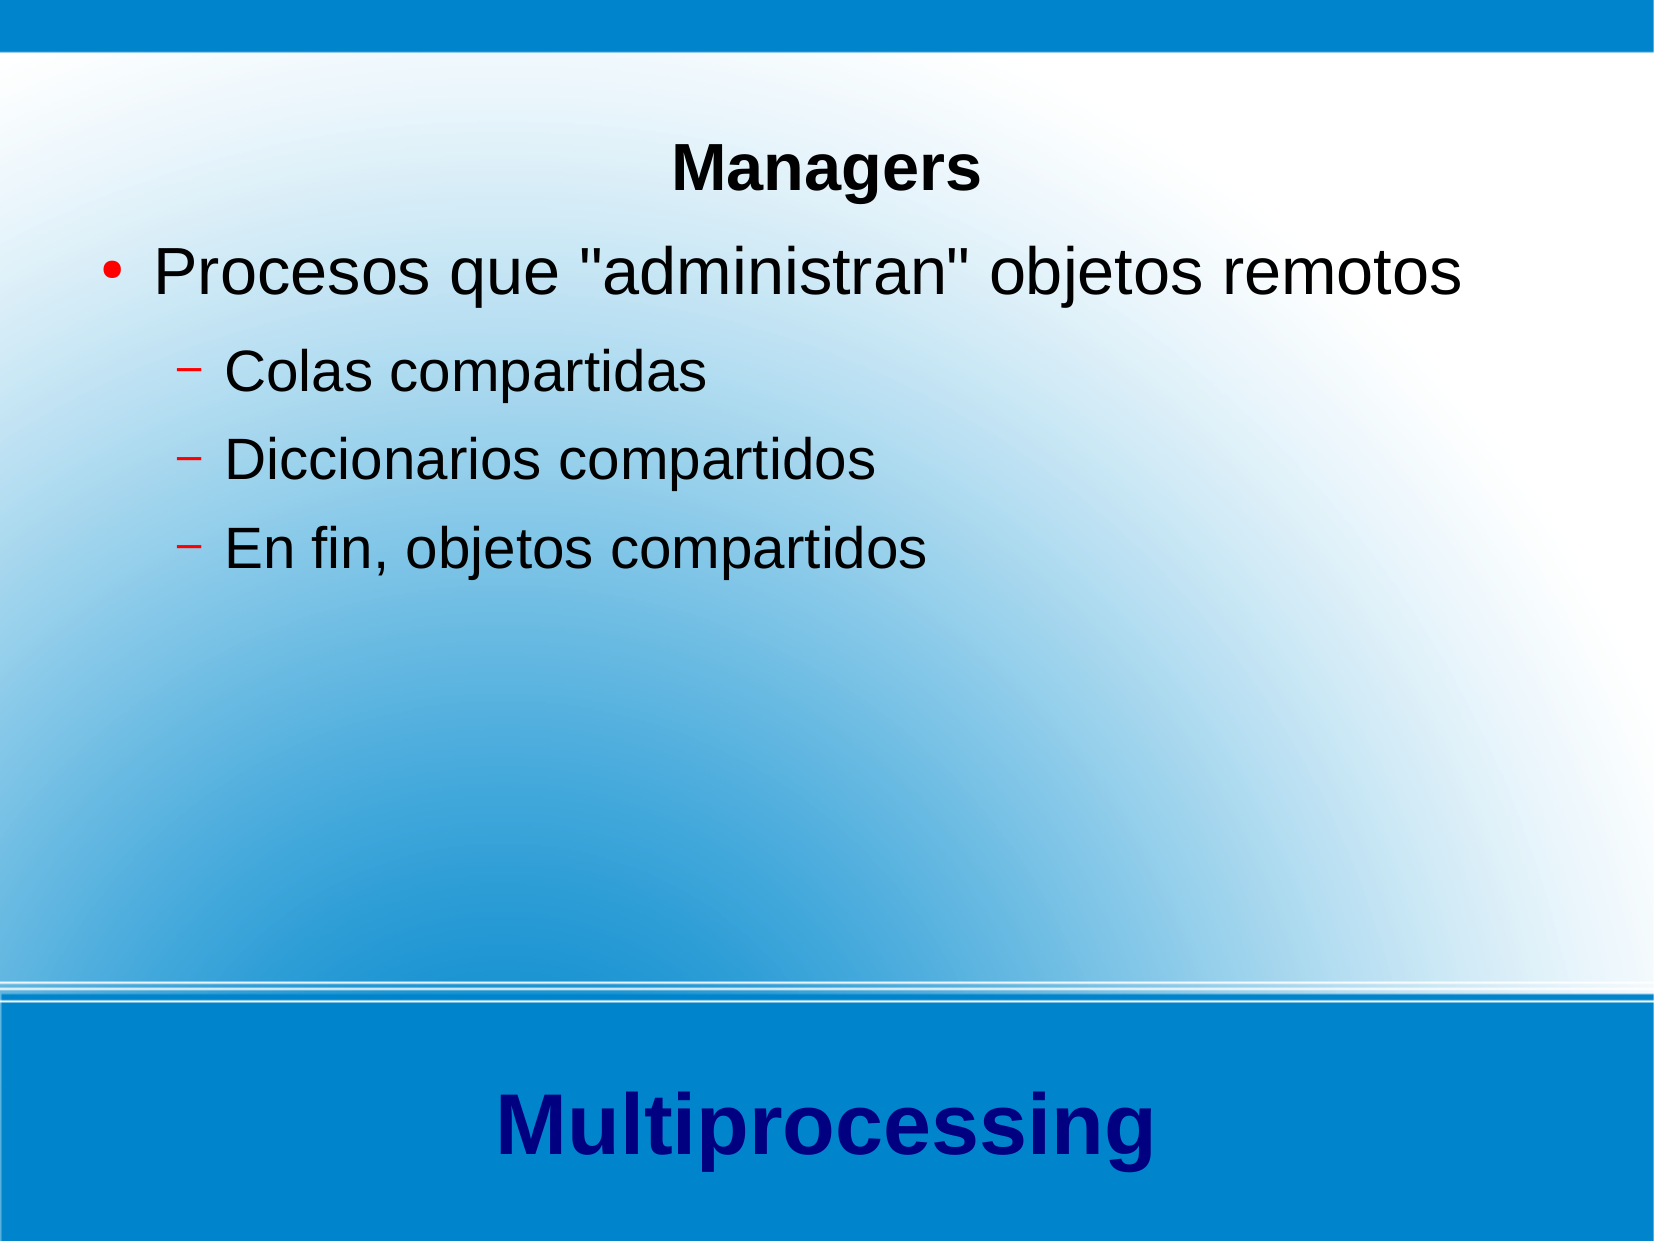

Managers
Procesos que "administran" objetos remotos
Colas compartidas
Diccionarios compartidos
En fin, objetos compartidos
# Multiprocessing